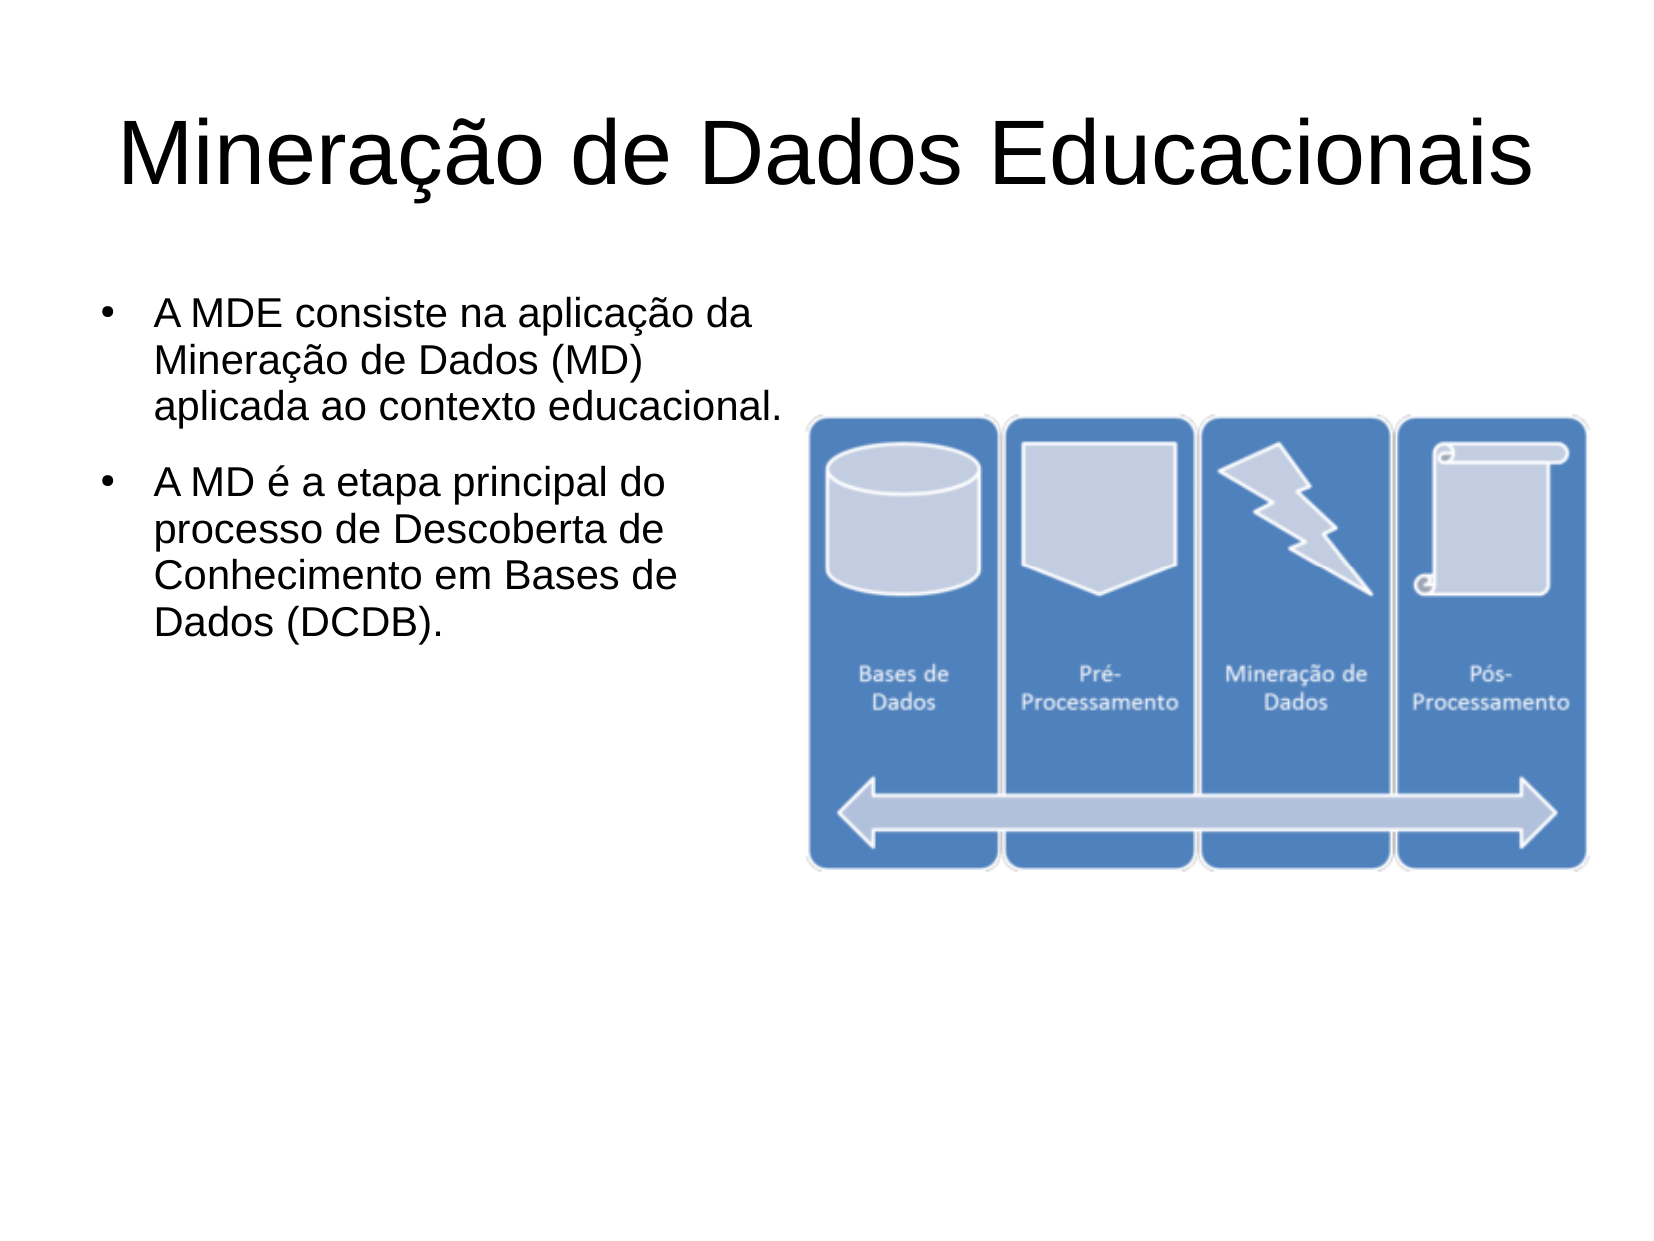

# Mineração de Dados Educacionais
A MDE consiste na aplicação da Mineração de Dados (MD) aplicada ao contexto educacional.
A MD é a etapa principal do processo de Descoberta de Conhecimento em Bases de Dados (DCDB).